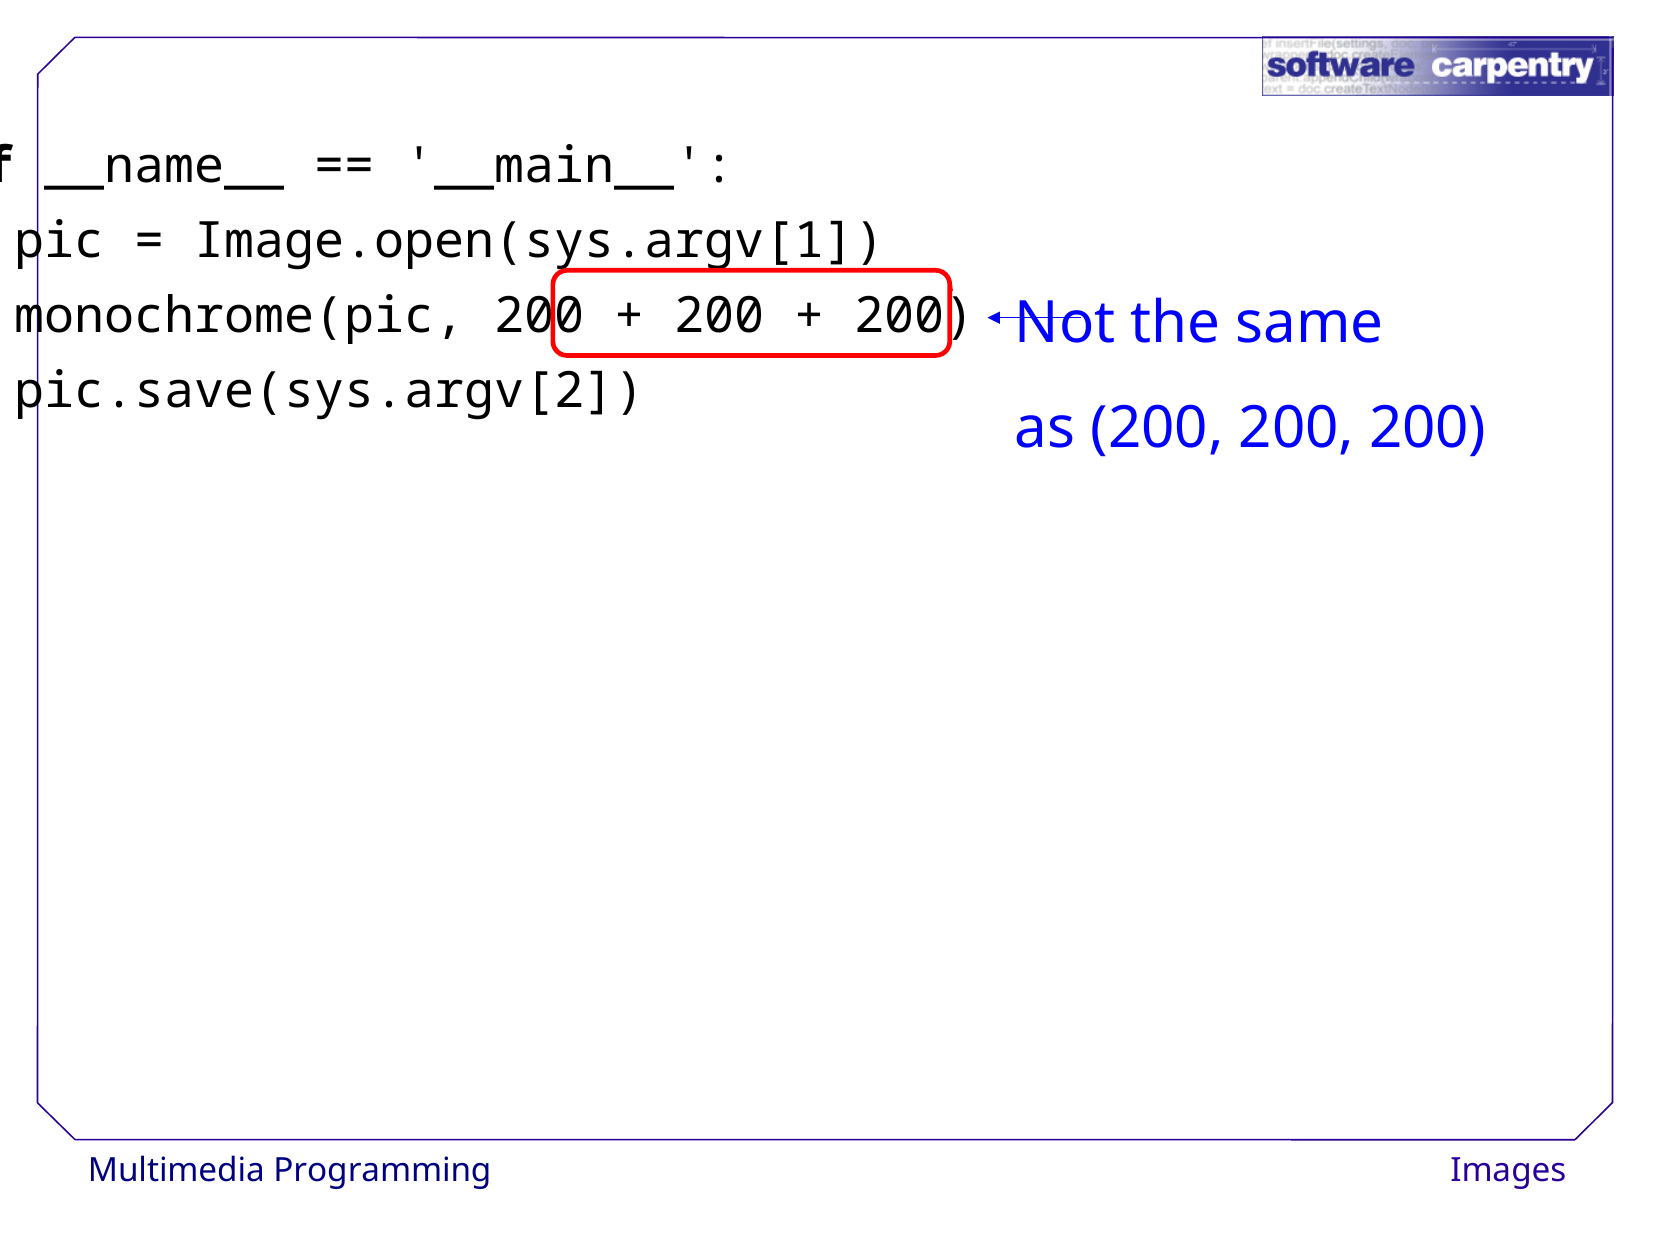

if __name__ == '__main__':
 pic = Image.open(sys.argv[1])
 monochrome(pic, 200 + 200 + 200)
 pic.save(sys.argv[2])
Not the same
as (200, 200, 200)